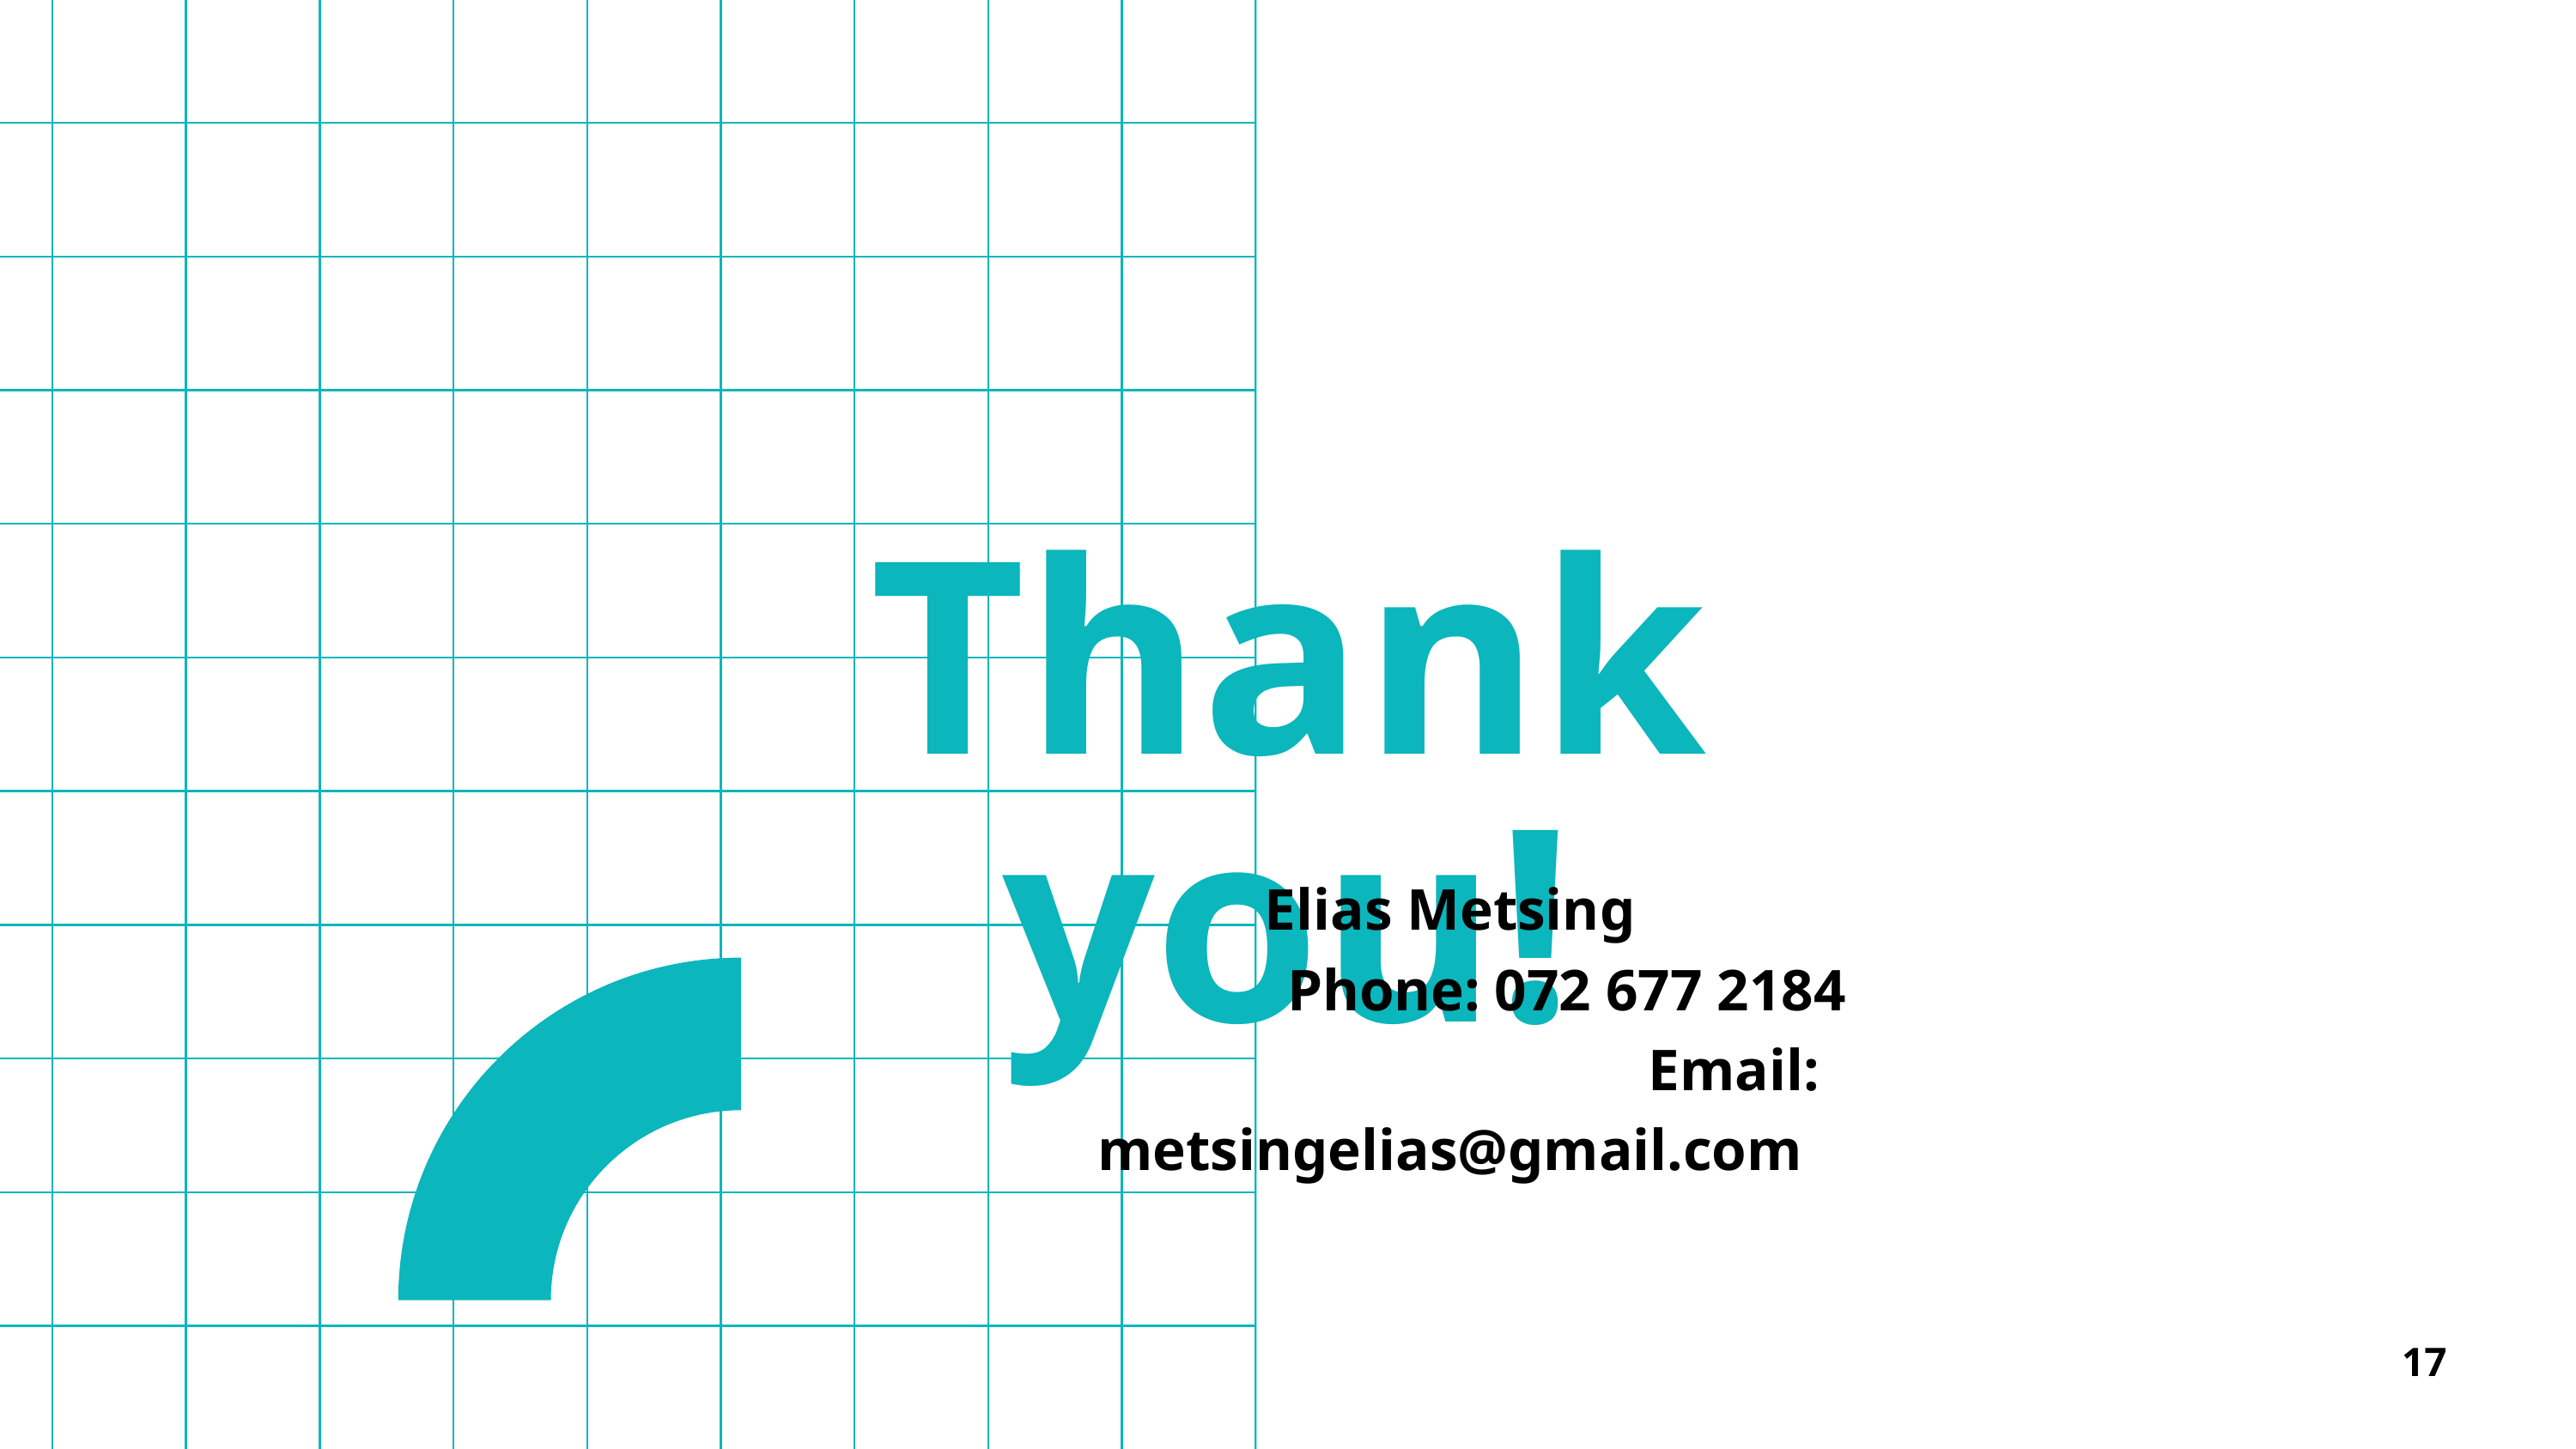

Thank you!
Elias Metsing
 Phone: 072 677 2184
 Email: metsingelias@gmail.com
17